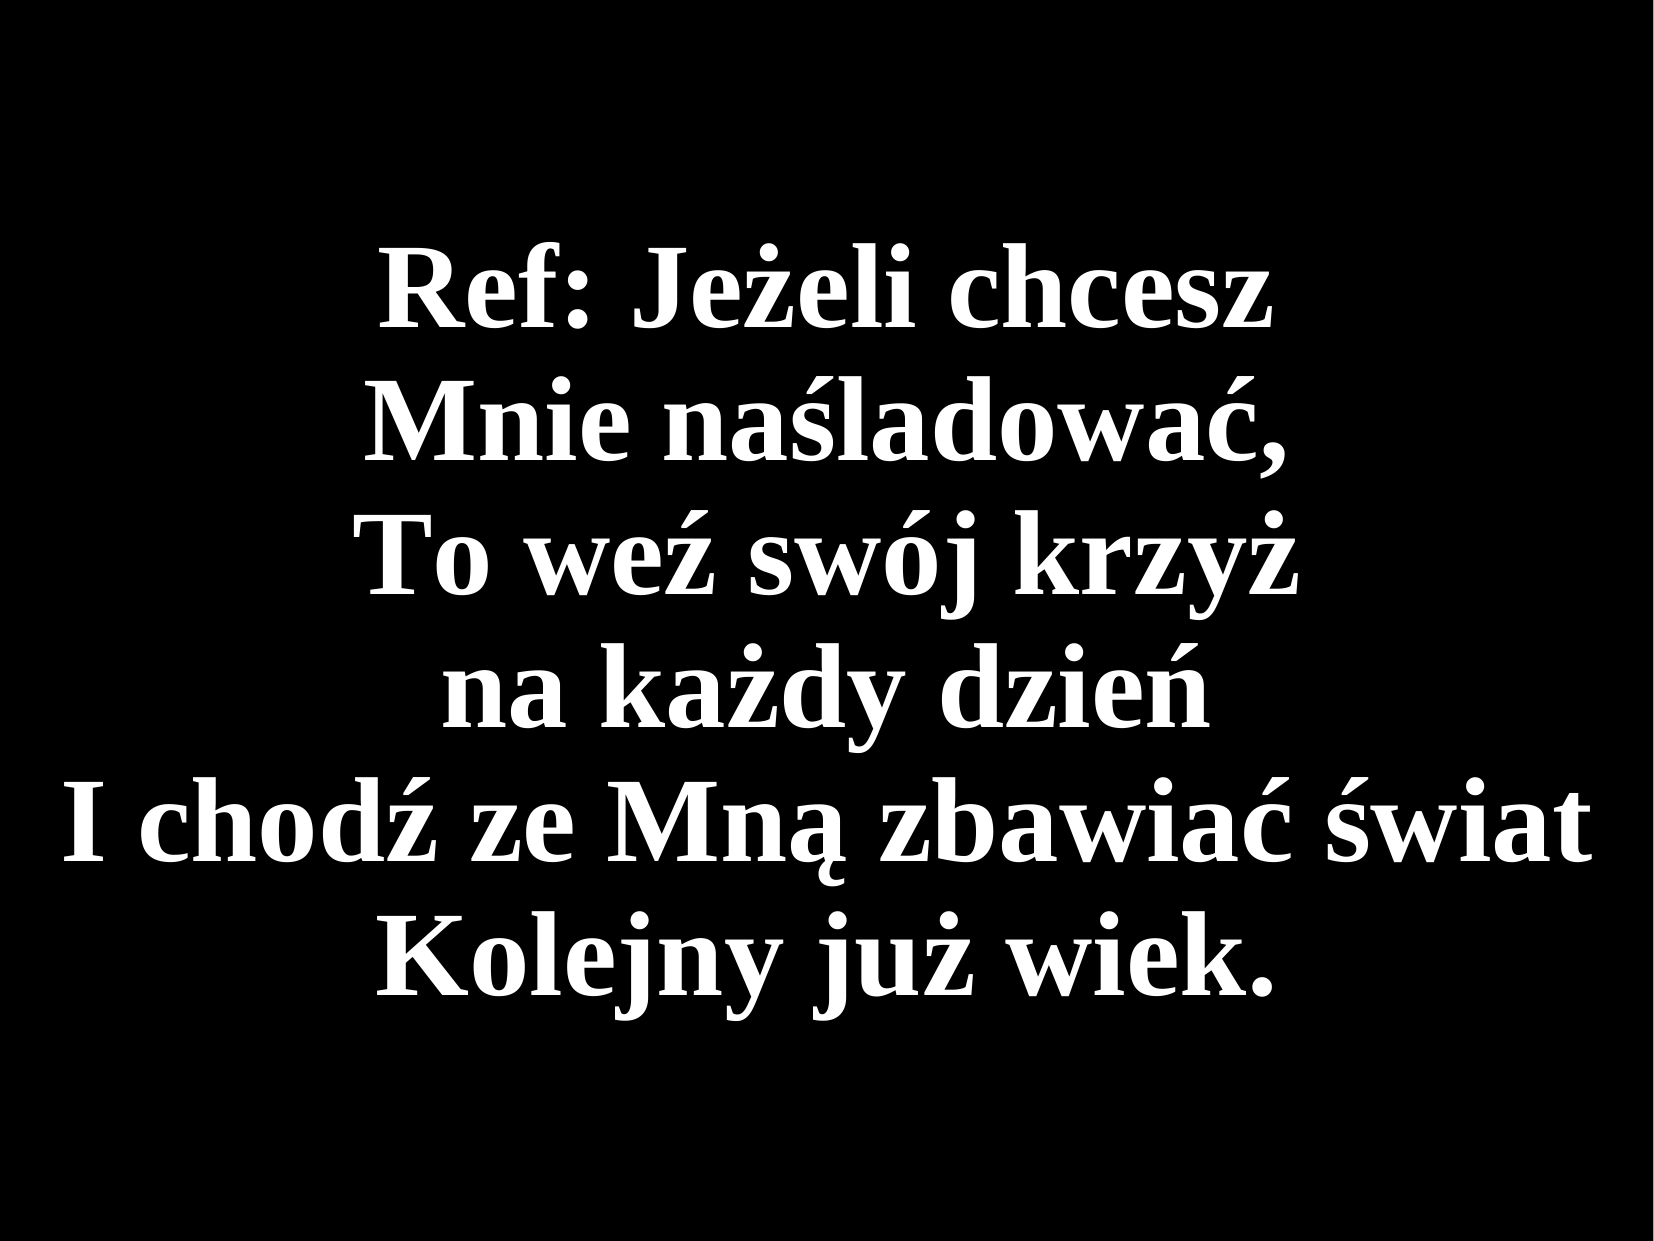

# Ref: Jeżeli chcesz Mnie naśladować, To weź swój krzyż na każdy dzień I chodź ze Mną zbawiać świat Kolejny już wiek.